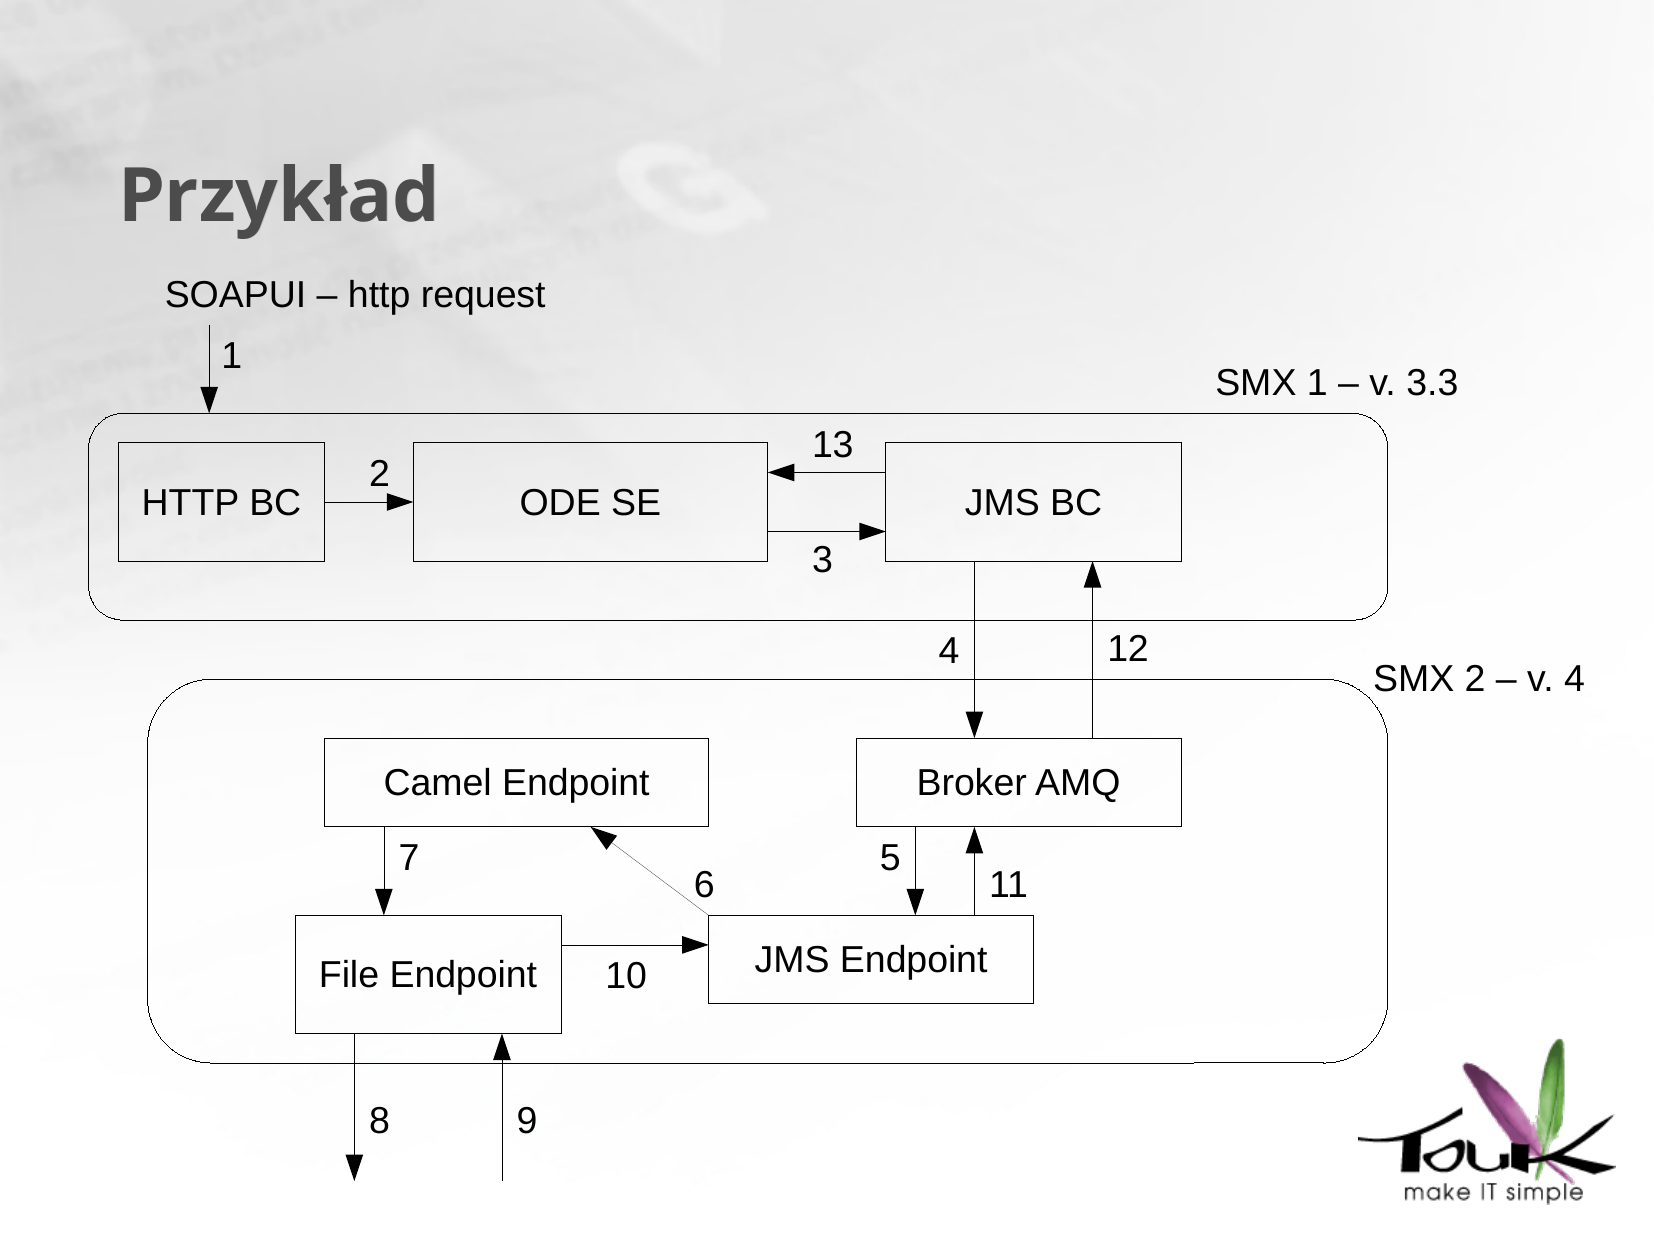

# Przykład
SOAPUI – http request
1
SMX 1 – v. 3.3
13
HTTP BC
ODE SE
JMS BC
2
3
12
4
SMX 2 – v. 4
Camel Endpoint
Broker AMQ
7
5
6
11
File Endpoint
JMS Endpoint
10
8
9